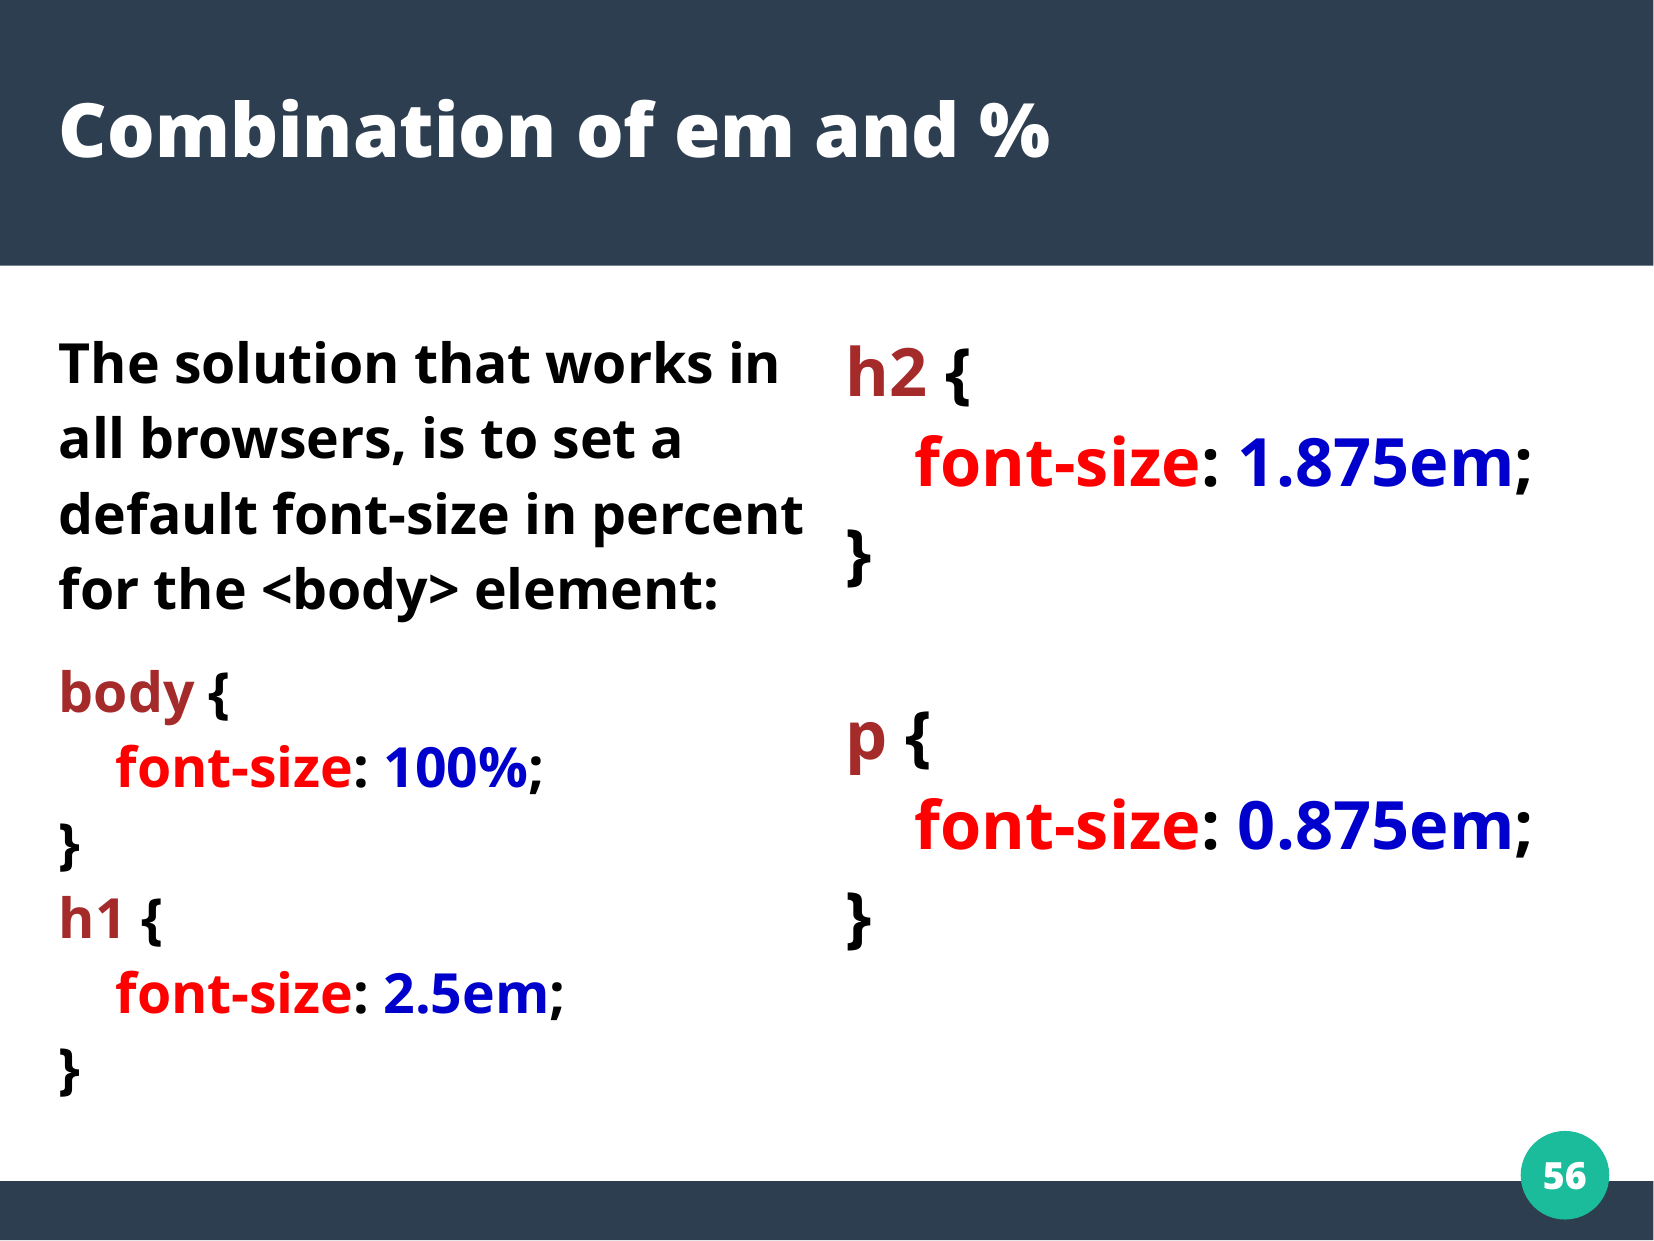

# Combination of em and %
The solution that works in all browsers, is to set a default font-size in percent for the <body> element:
body {
    font-size: 100%;
}
h1 {
    font-size: 2.5em;
}
h2 {
    font-size: 1.875em;
}
p {
    font-size: 0.875em;
}
56